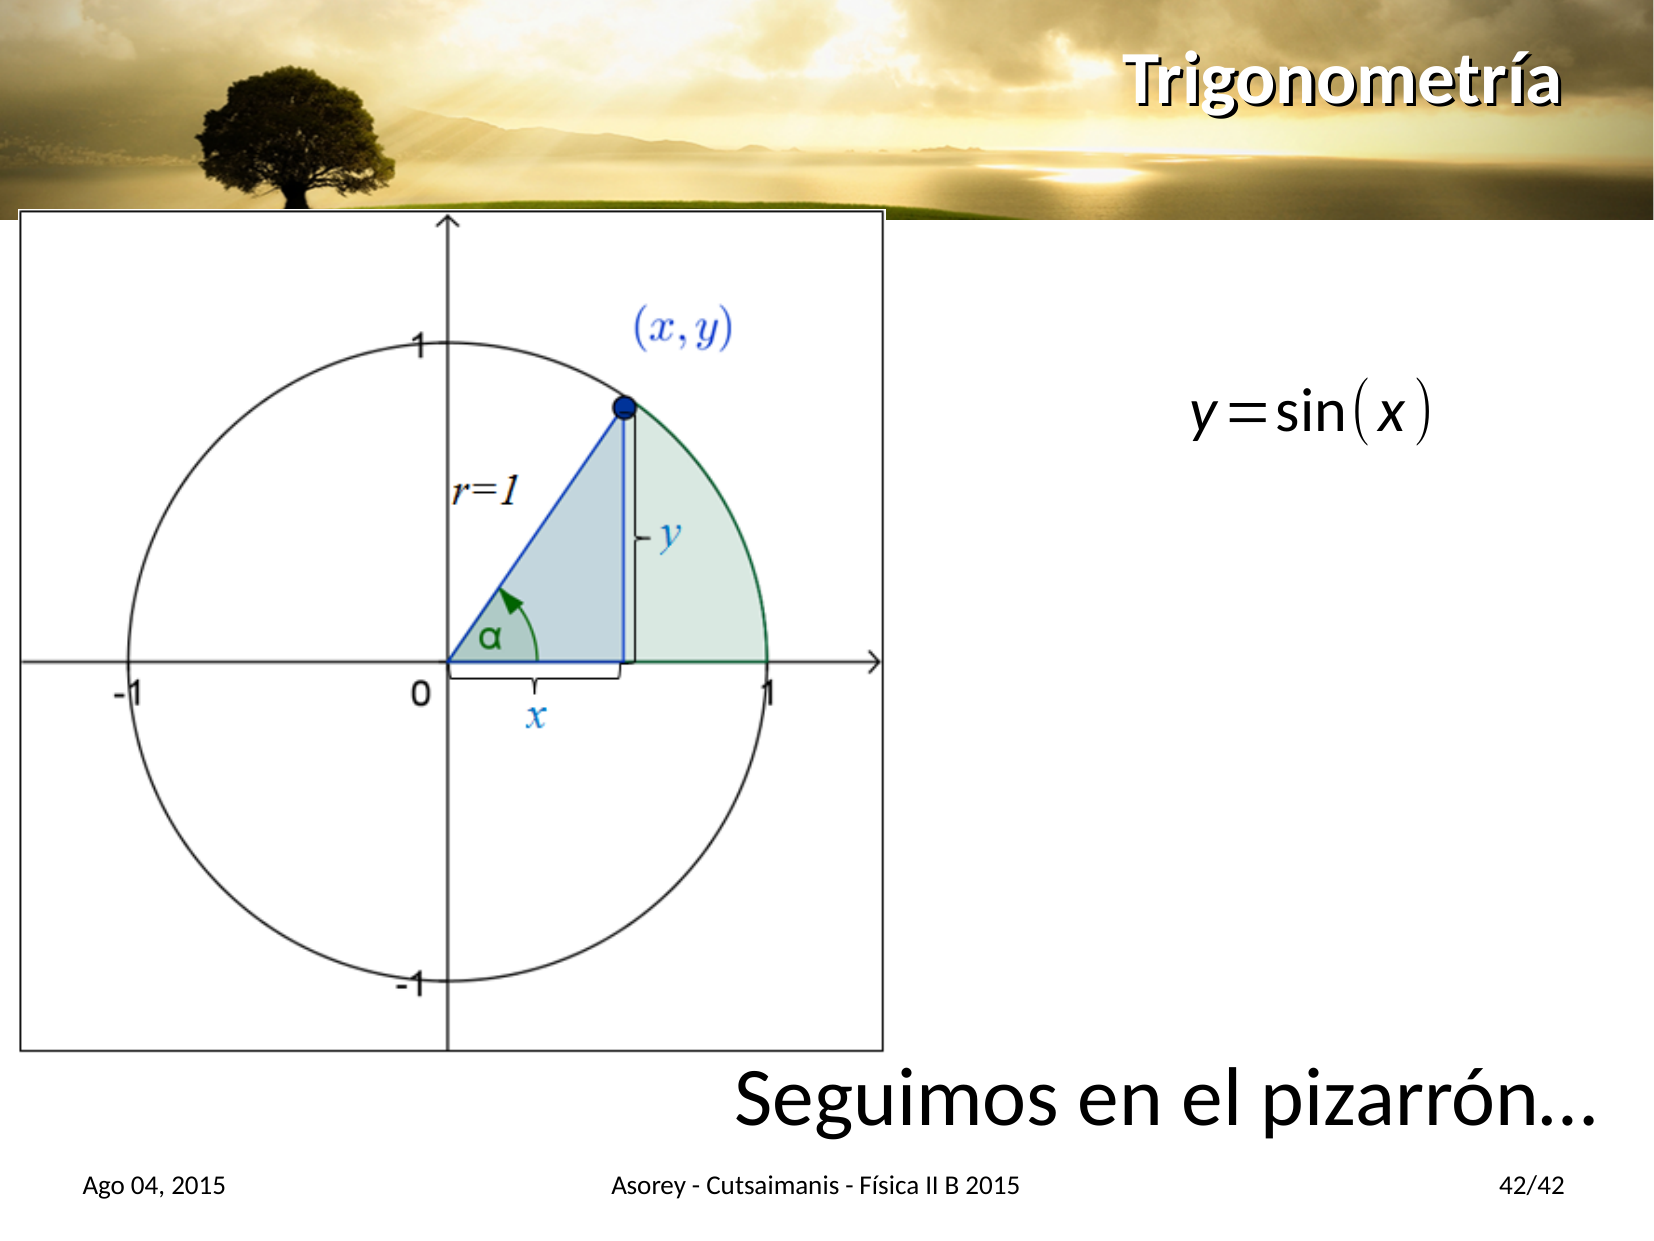

# Trigonometría
Seguimos en el pizarrón…
Ago 04, 2015
Asorey - Cutsaimanis - Física II B 2015
42